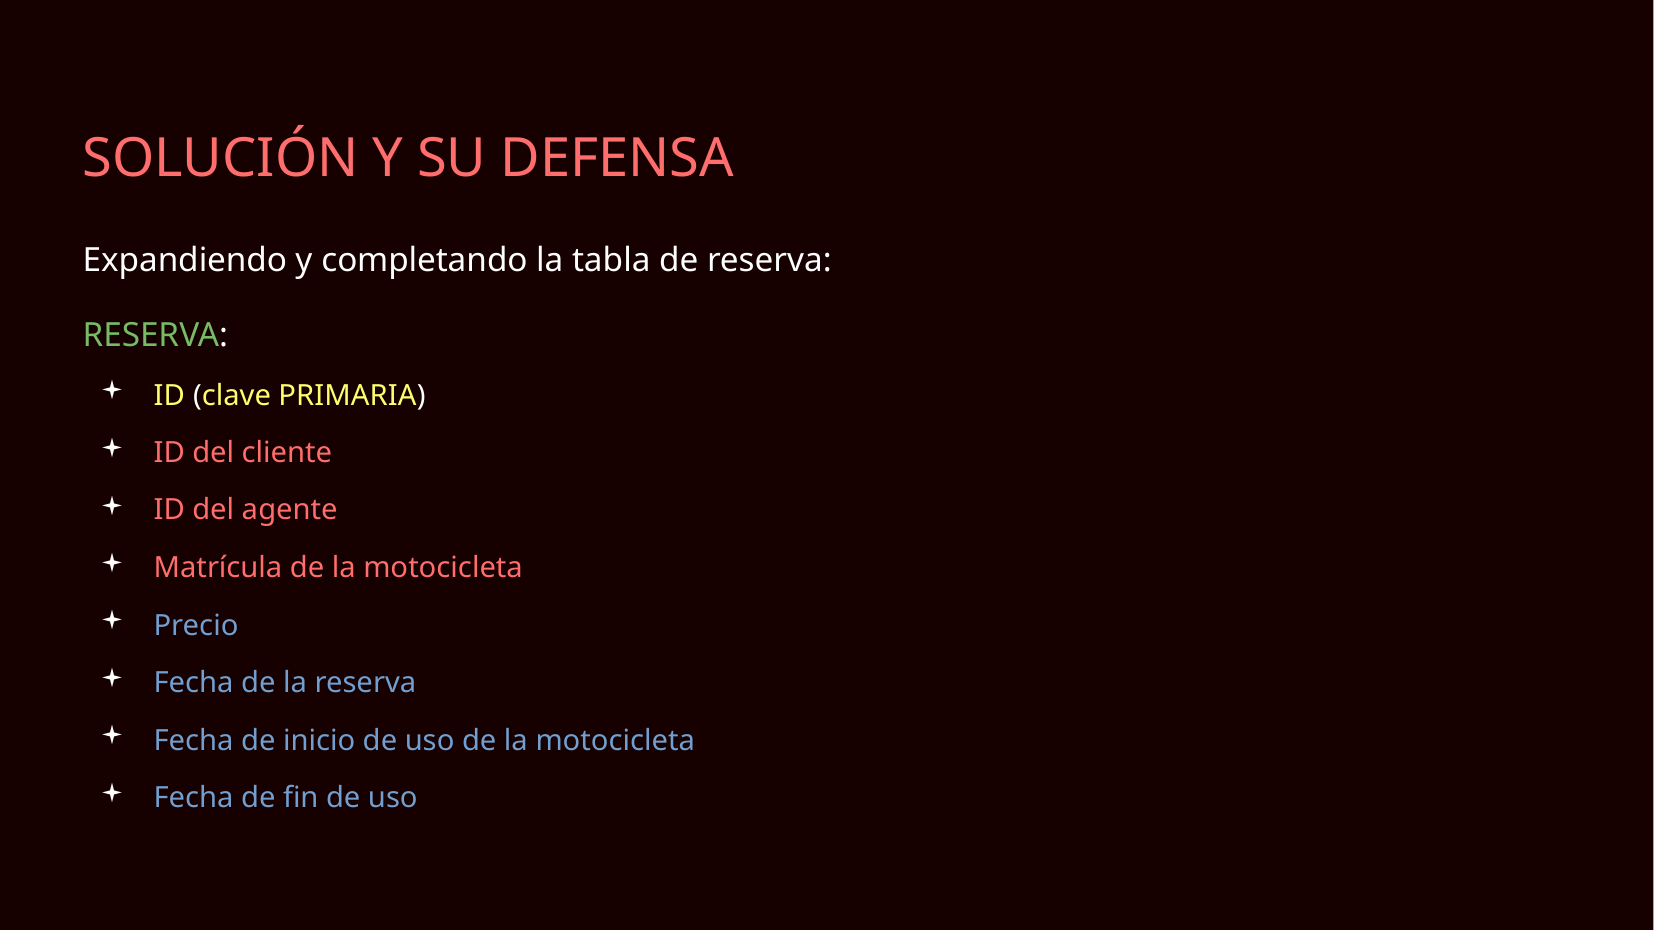

# SOLUCIÓN Y SU DEFENSA
Expandiendo y completando la tabla de reserva:
RESERVA:
ID (clave PRIMARIA)
ID del cliente
ID del agente
Matrícula de la motocicleta
Precio
Fecha de la reserva
Fecha de inicio de uso de la motocicleta
Fecha de fin de uso